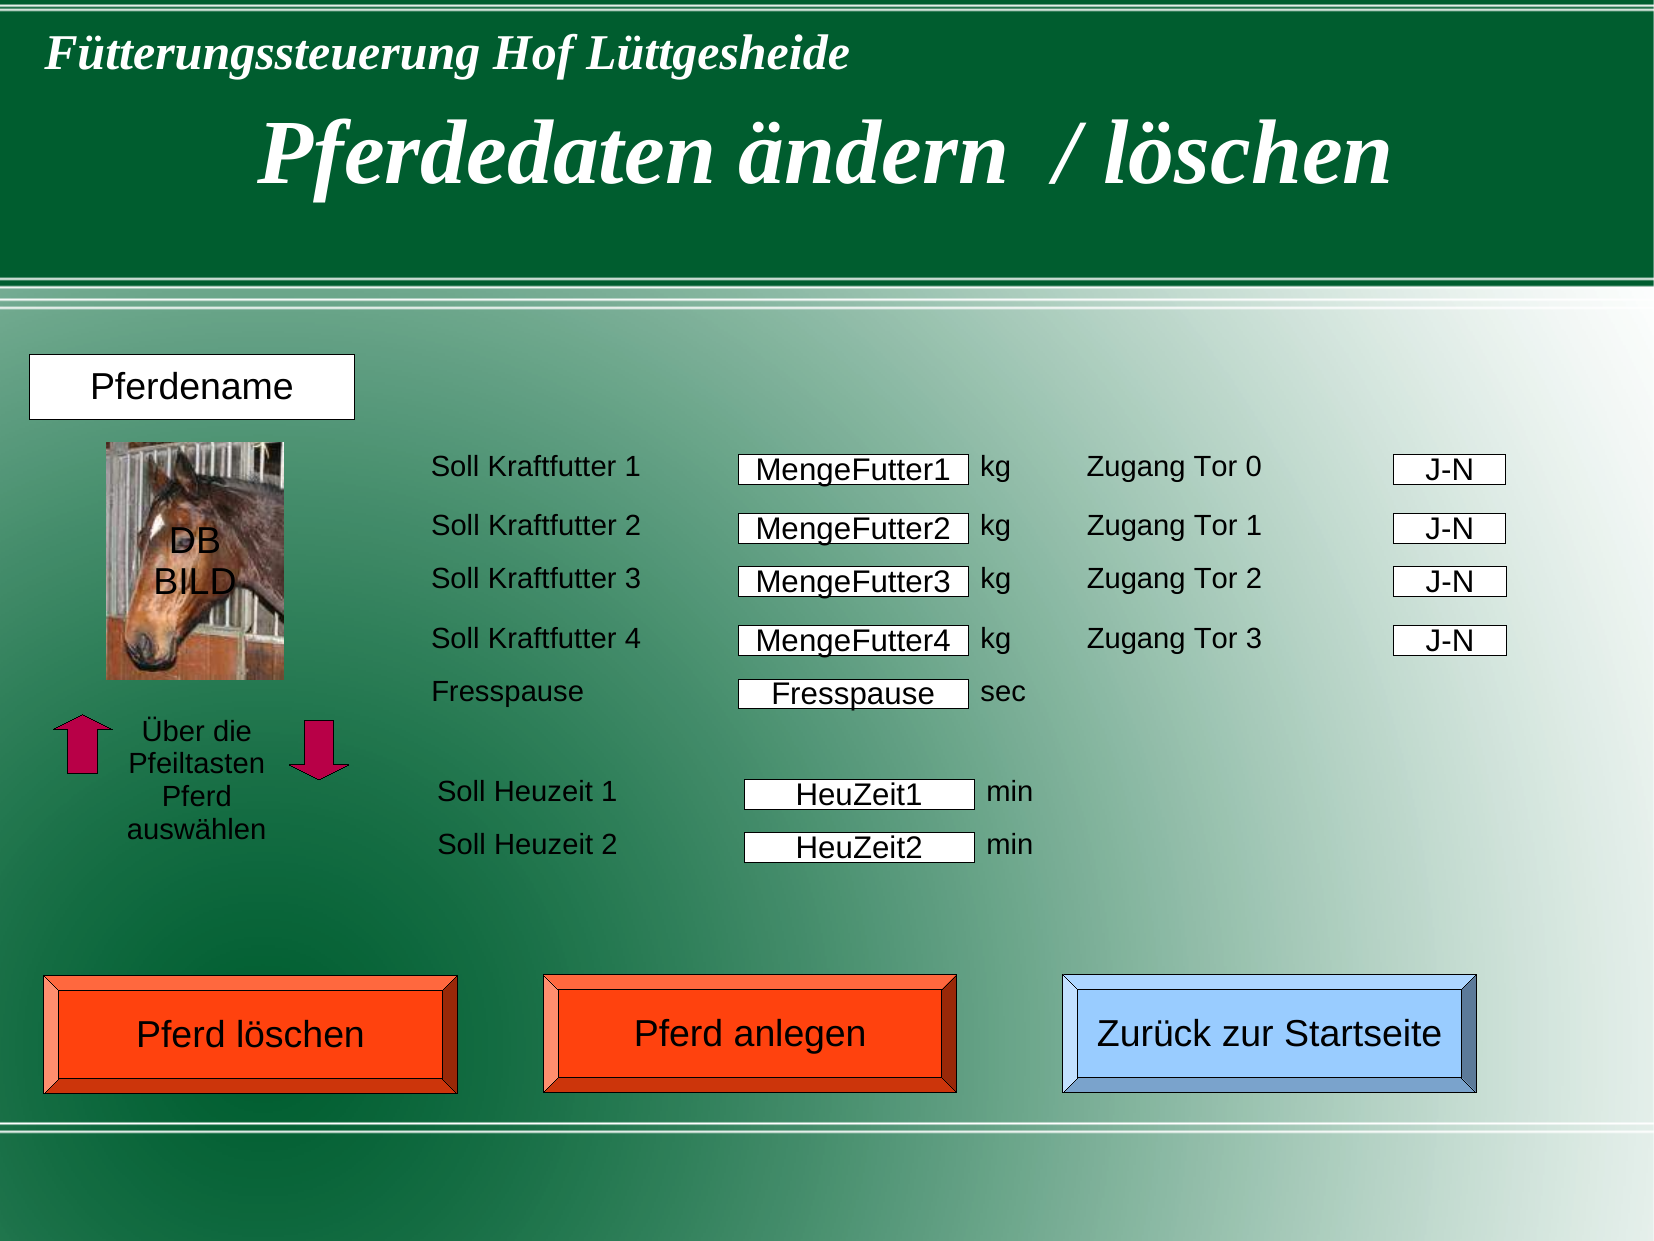

Fütterungssteuerung Hof Lüttgesheide
# Pferdedaten ändern / löschen
Pferdename
DB
BILD
Soll Kraftfutter 1
kg
Zugang Tor 0
MengeFutter1
J-N
Soll Kraftfutter 2
kg
Zugang Tor 1
MengeFutter2
J-N
Soll Kraftfutter 3
kg
Zugang Tor 2
MengeFutter3
J-N
Soll Kraftfutter 4
kg
Zugang Tor 3
MengeFutter4
J-N
Fresspause
sec
Fresspause
Über die Pfeiltasten Pferd auswählen
Soll Heuzeit 1
min
HeuZeit1
Soll Heuzeit 2
min
HeuZeit2
Pferd anlegen
Zurück zur Startseite
Pferd löschen